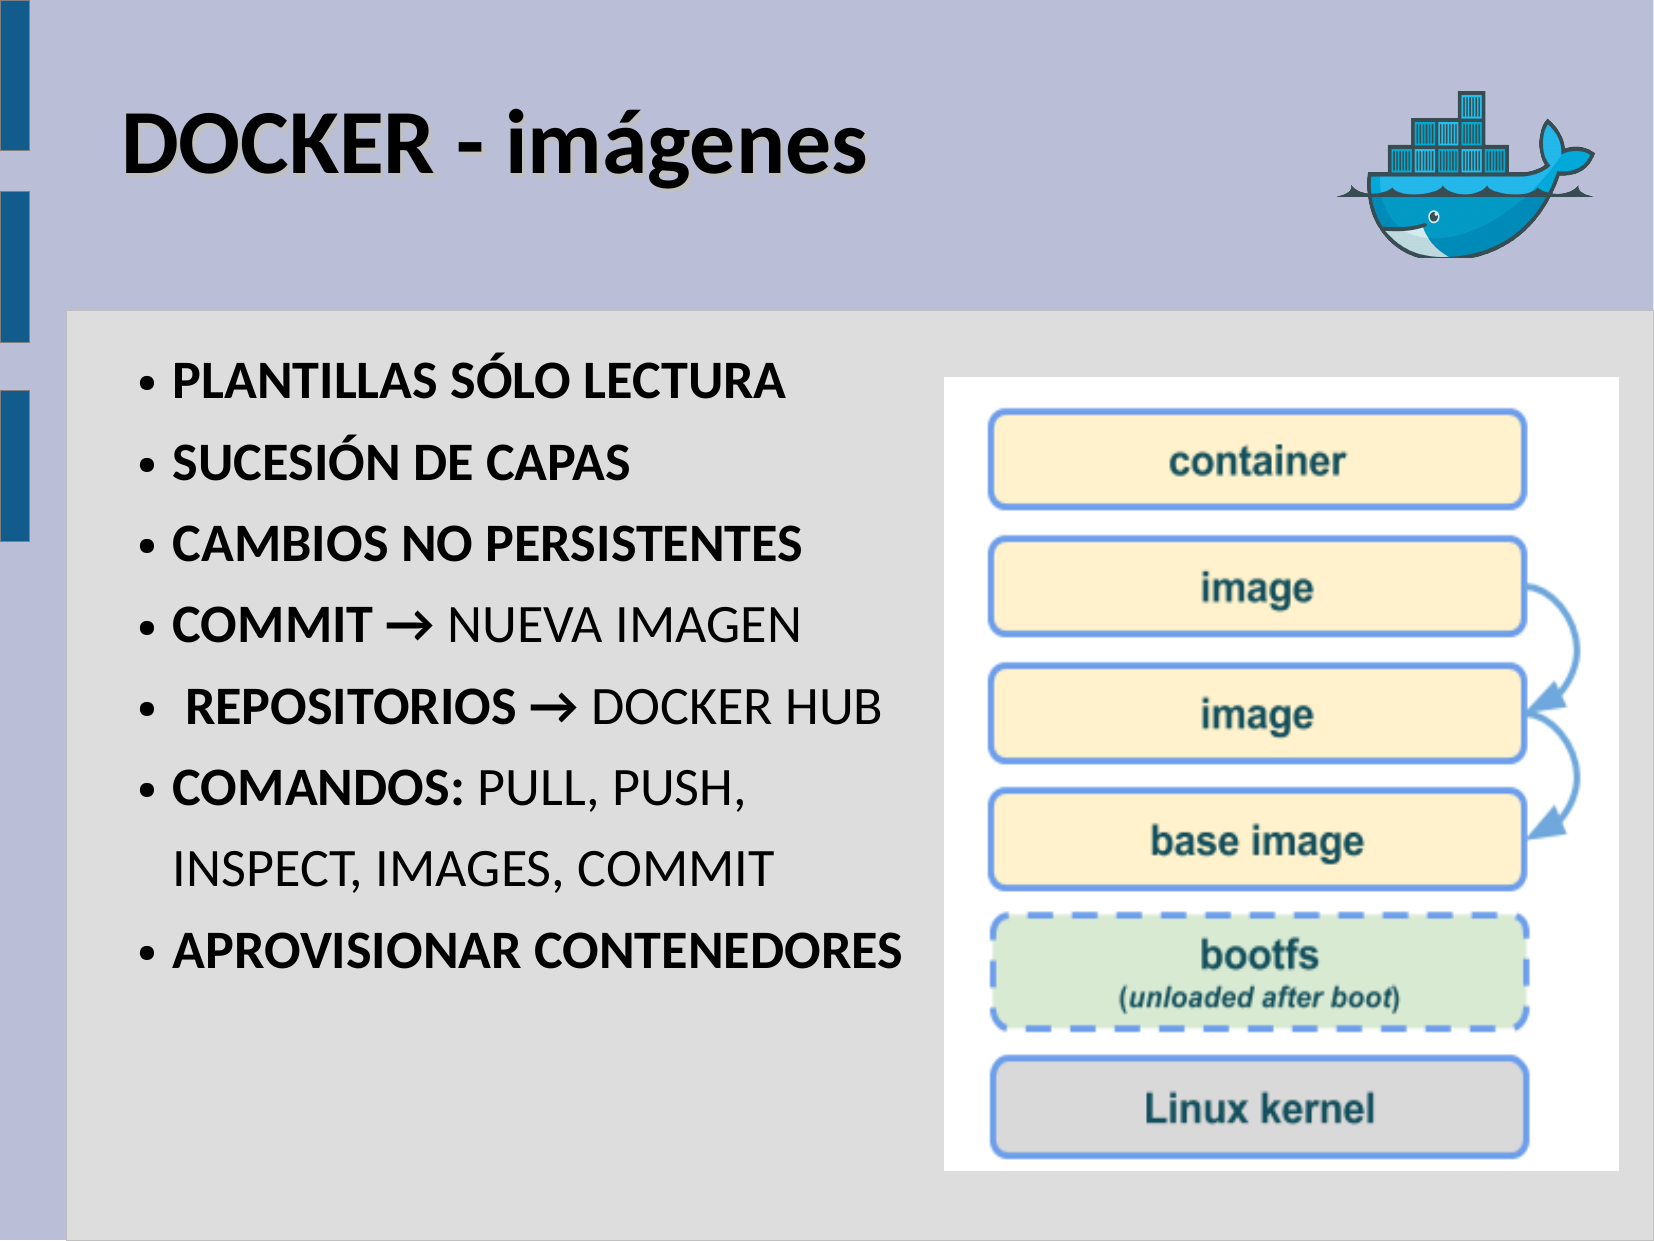

DOCKER - imágenes
PLANTILLAS SÓLO LECTURA
SUCESIÓN DE CAPAS
CAMBIOS NO PERSISTENTES
COMMIT → NUEVA IMAGEN
 REPOSITORIOS → DOCKER HUB
COMANDOS: PULL, PUSH,
INSPECT, IMAGES, COMMIT
APROVISIONAR CONTENEDORES